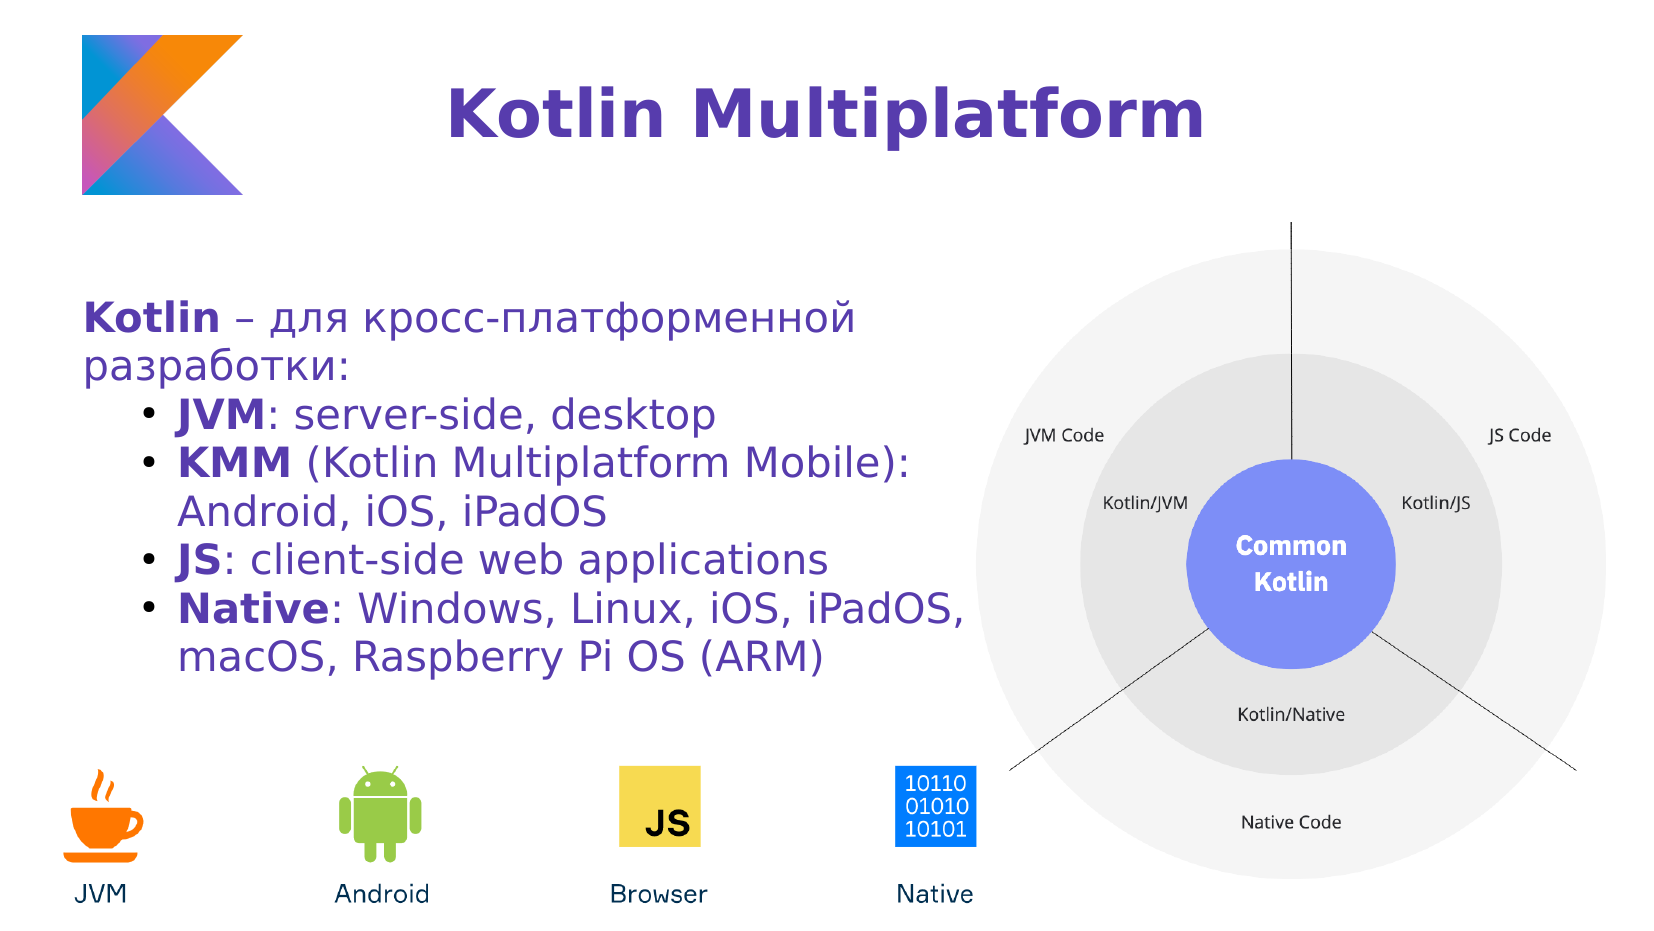

# Kotlin Multiplatform
Kotlin – для кросс-платформенной разработки:
JVM: server-side, desktop
KMM (Kotlin Multiplatform Mobile): Android, iOS, iPadOS
JS: client-side web applications
Native: Windows, Linux, iOS, iPadOS, macOS, Raspberry Pi OS (ARM)